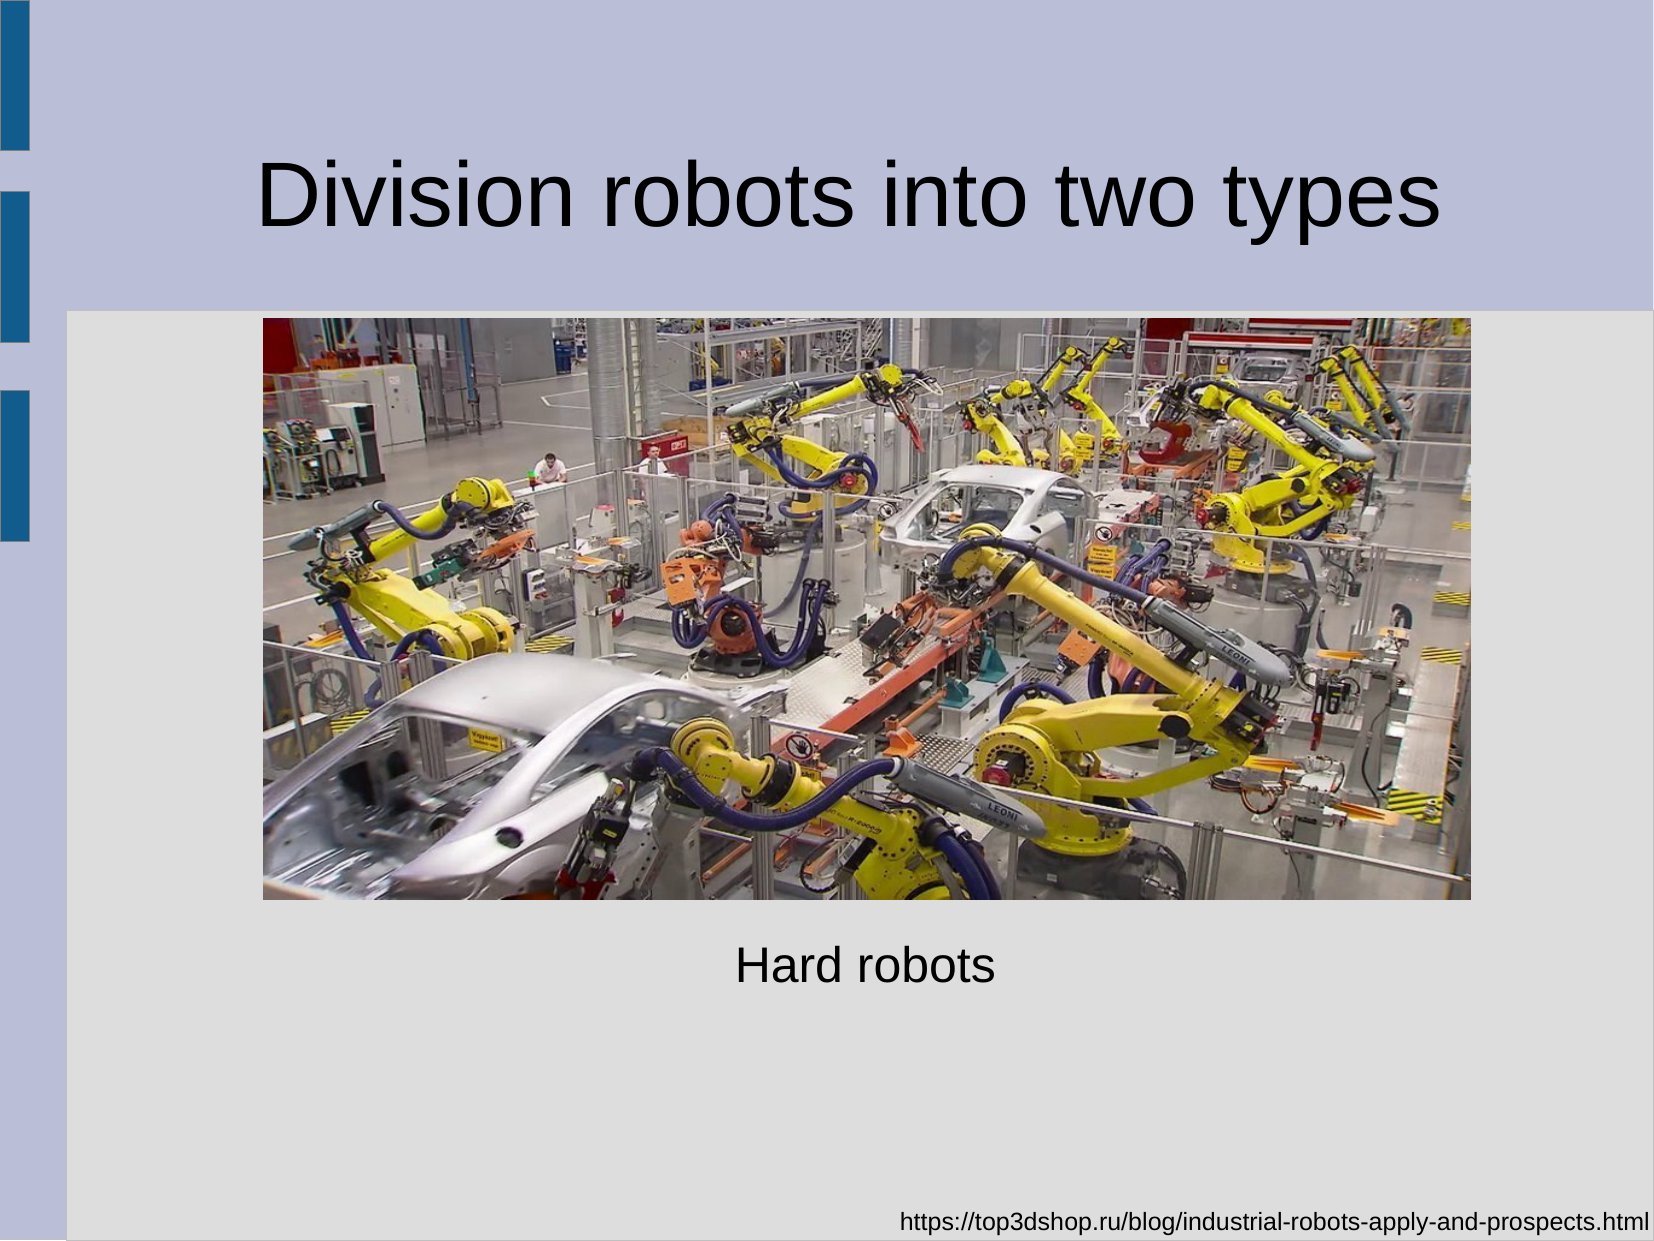

# Division robots into two types
Hard robots
https://top3dshop.ru/blog/industrial-robots-apply-and-prospects.html